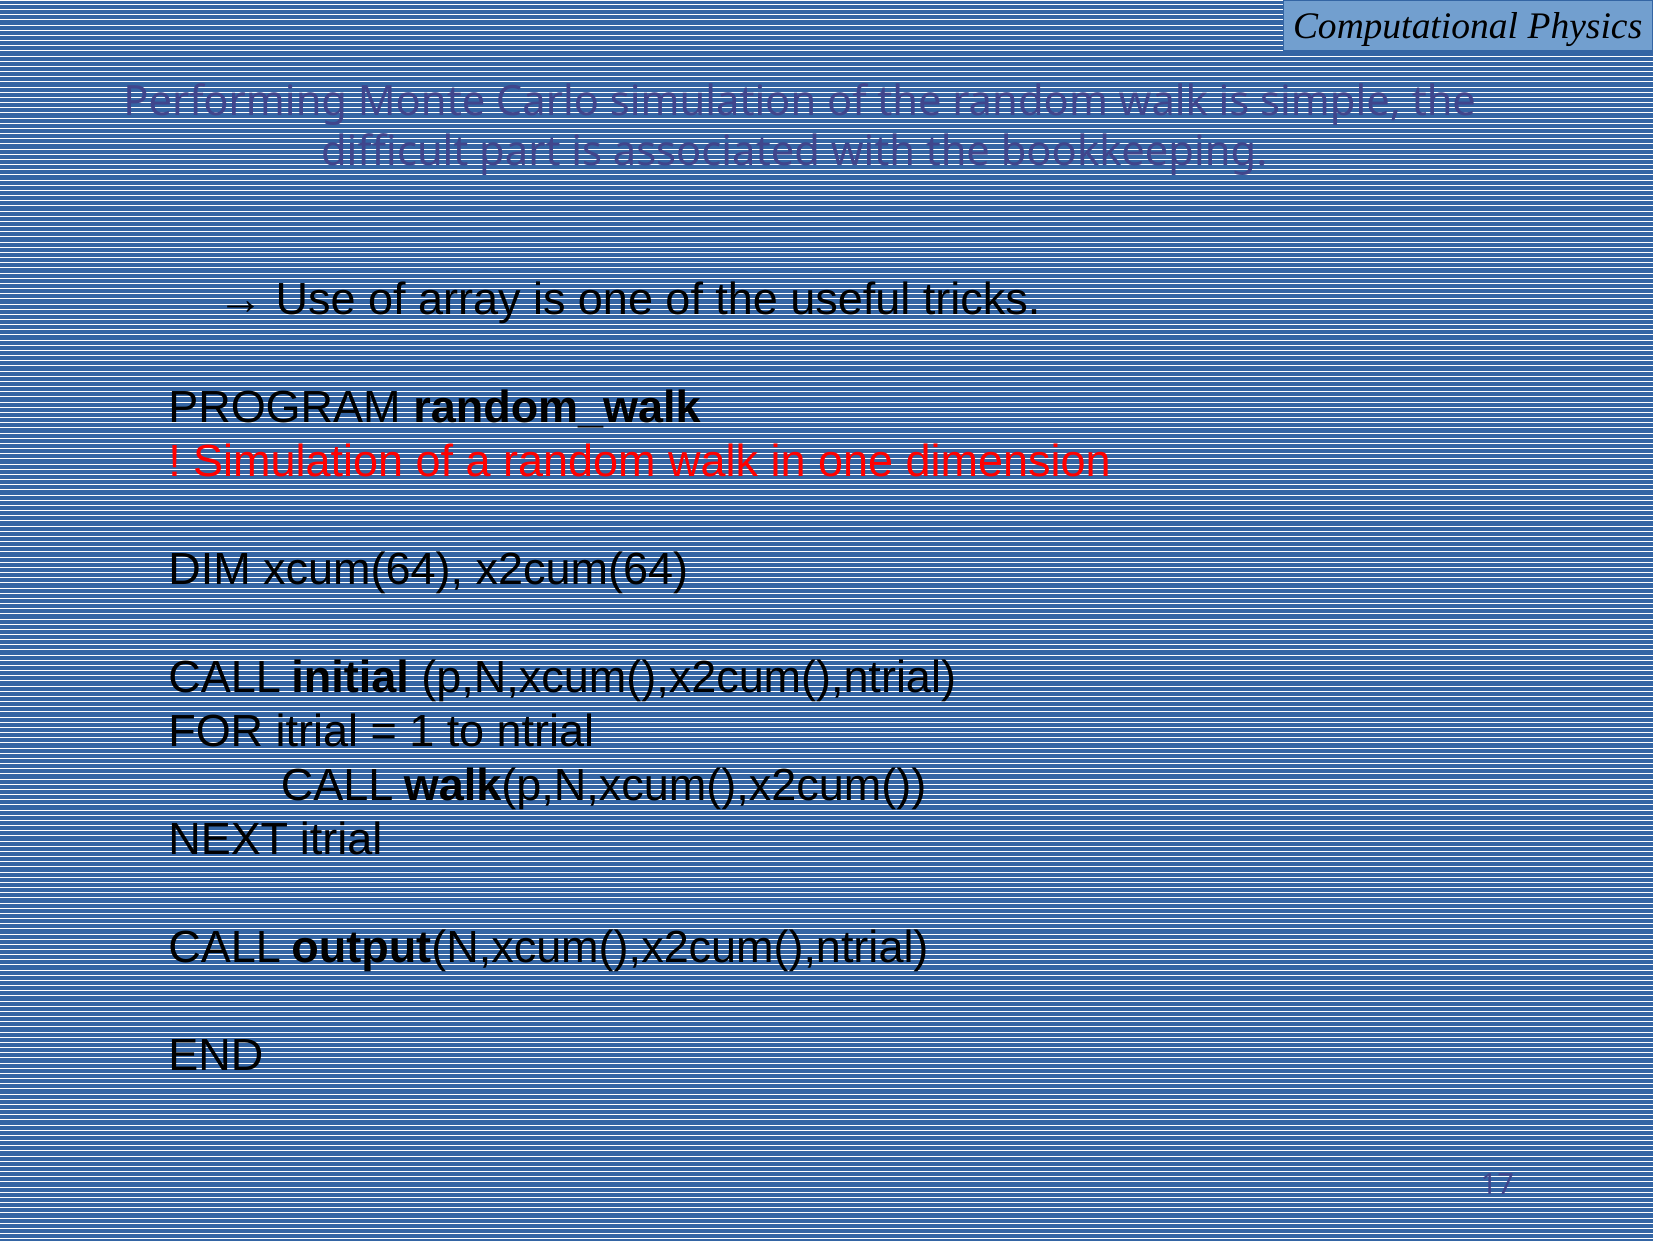

# Performing Monte Carlo simulation of the random walk is simple, the difficult part is associated with the bookkeeping.
 → Use of array is one of the useful tricks.
PROGRAM random_walk
! Simulation of a random walk in one dimension
DIM xcum(64), x2cum(64)
CALL initial (p,N,xcum(),x2cum(),ntrial)
FOR itrial = 1 to ntrial
 CALL walk(p,N,xcum(),x2cum())
NEXT itrial
CALL output(N,xcum(),x2cum(),ntrial)
END